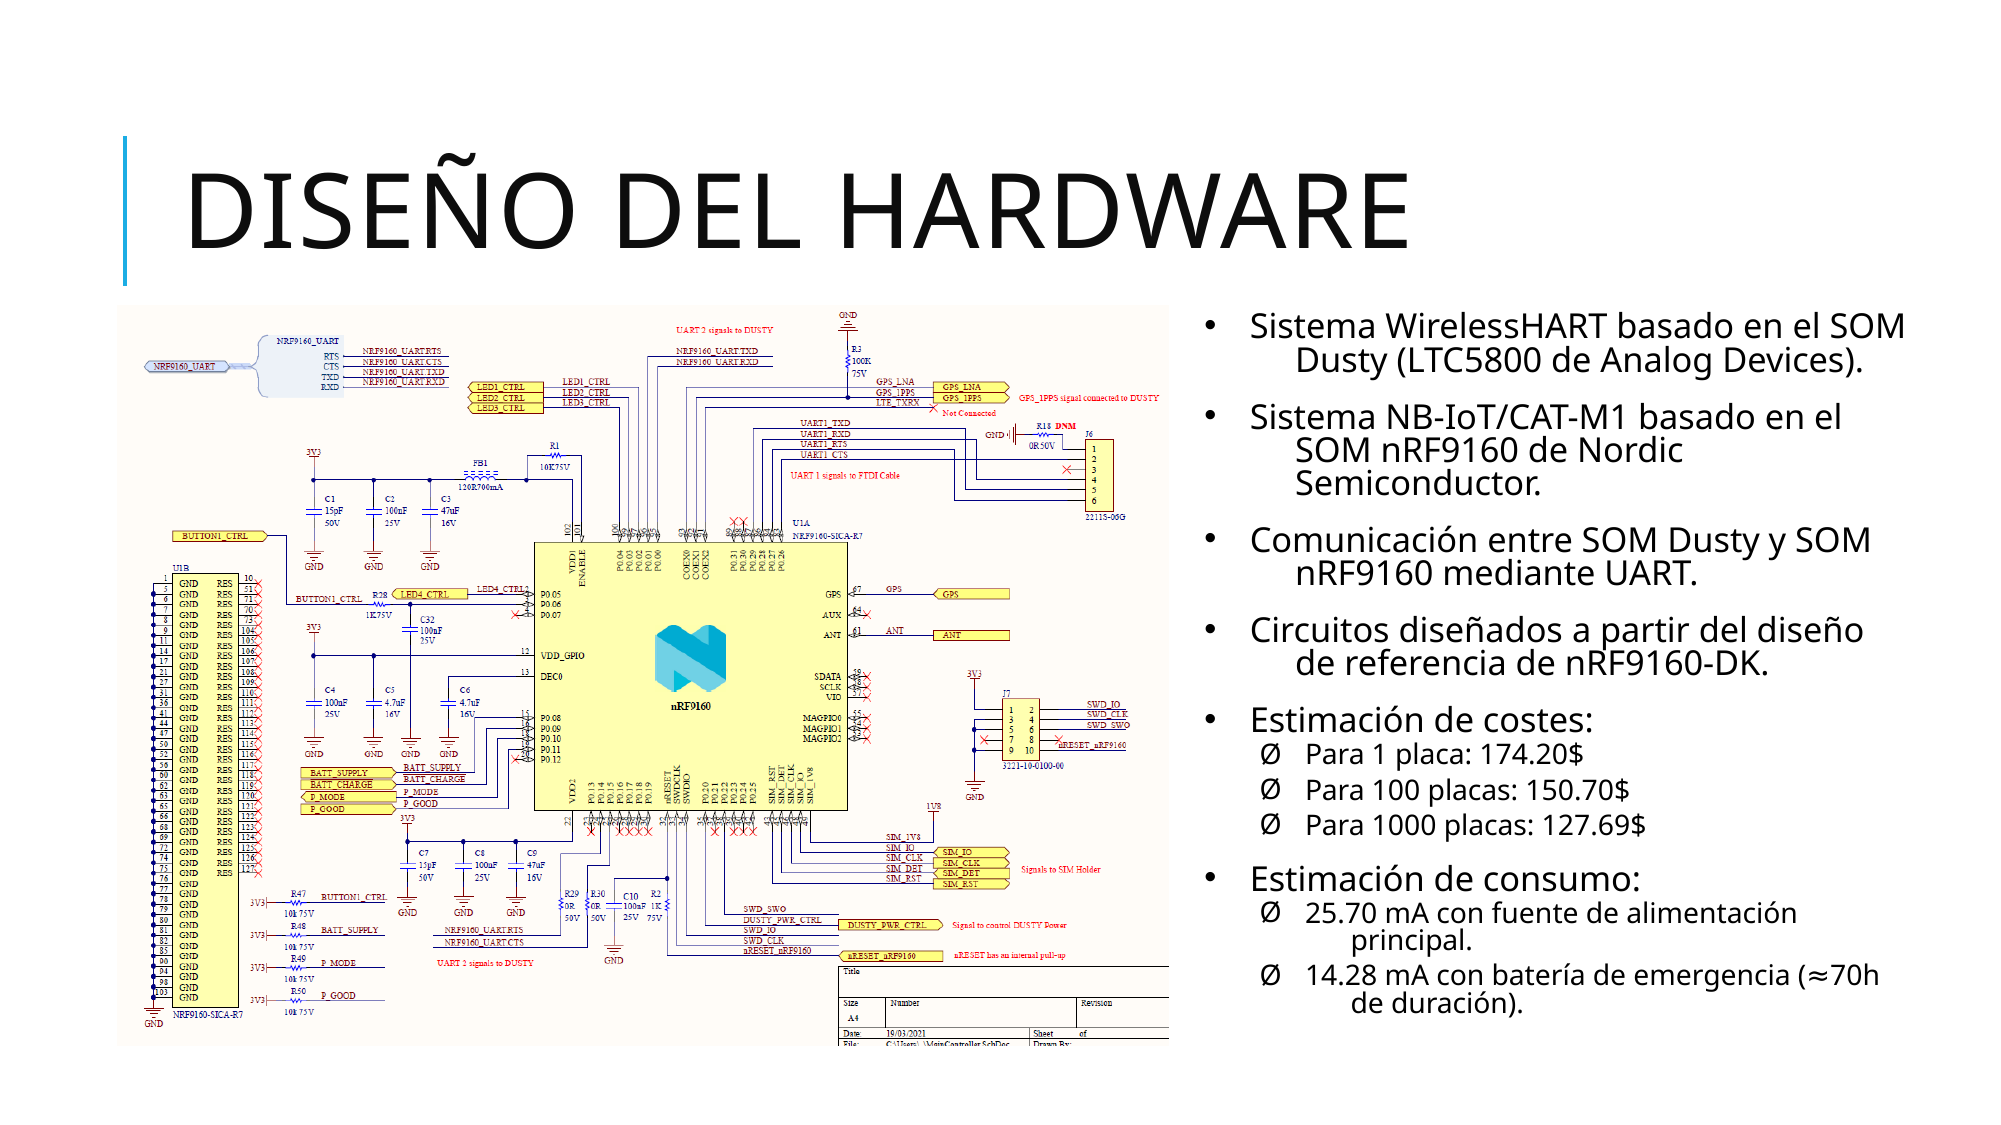

# Diseño del hardware
Sistema WirelessHART basado en el SOM Dusty (LTC5800 de Analog Devices).
Sistema NB-IoT/CAT-M1 basado en el SOM nRF9160 de Nordic Semiconductor.
Comunicación entre SOM Dusty y SOM nRF9160 mediante UART.
Circuitos diseñados a partir del diseño de referencia de nRF9160-DK.
Estimación de costes:
Para 1 placa: 174.20$
Para 100 placas: 150.70$
Para 1000 placas: 127.69$
Estimación de consumo:
25.70 mA con fuente de alimentación principal.
14.28 mA con batería de emergencia (≈70h de duración).